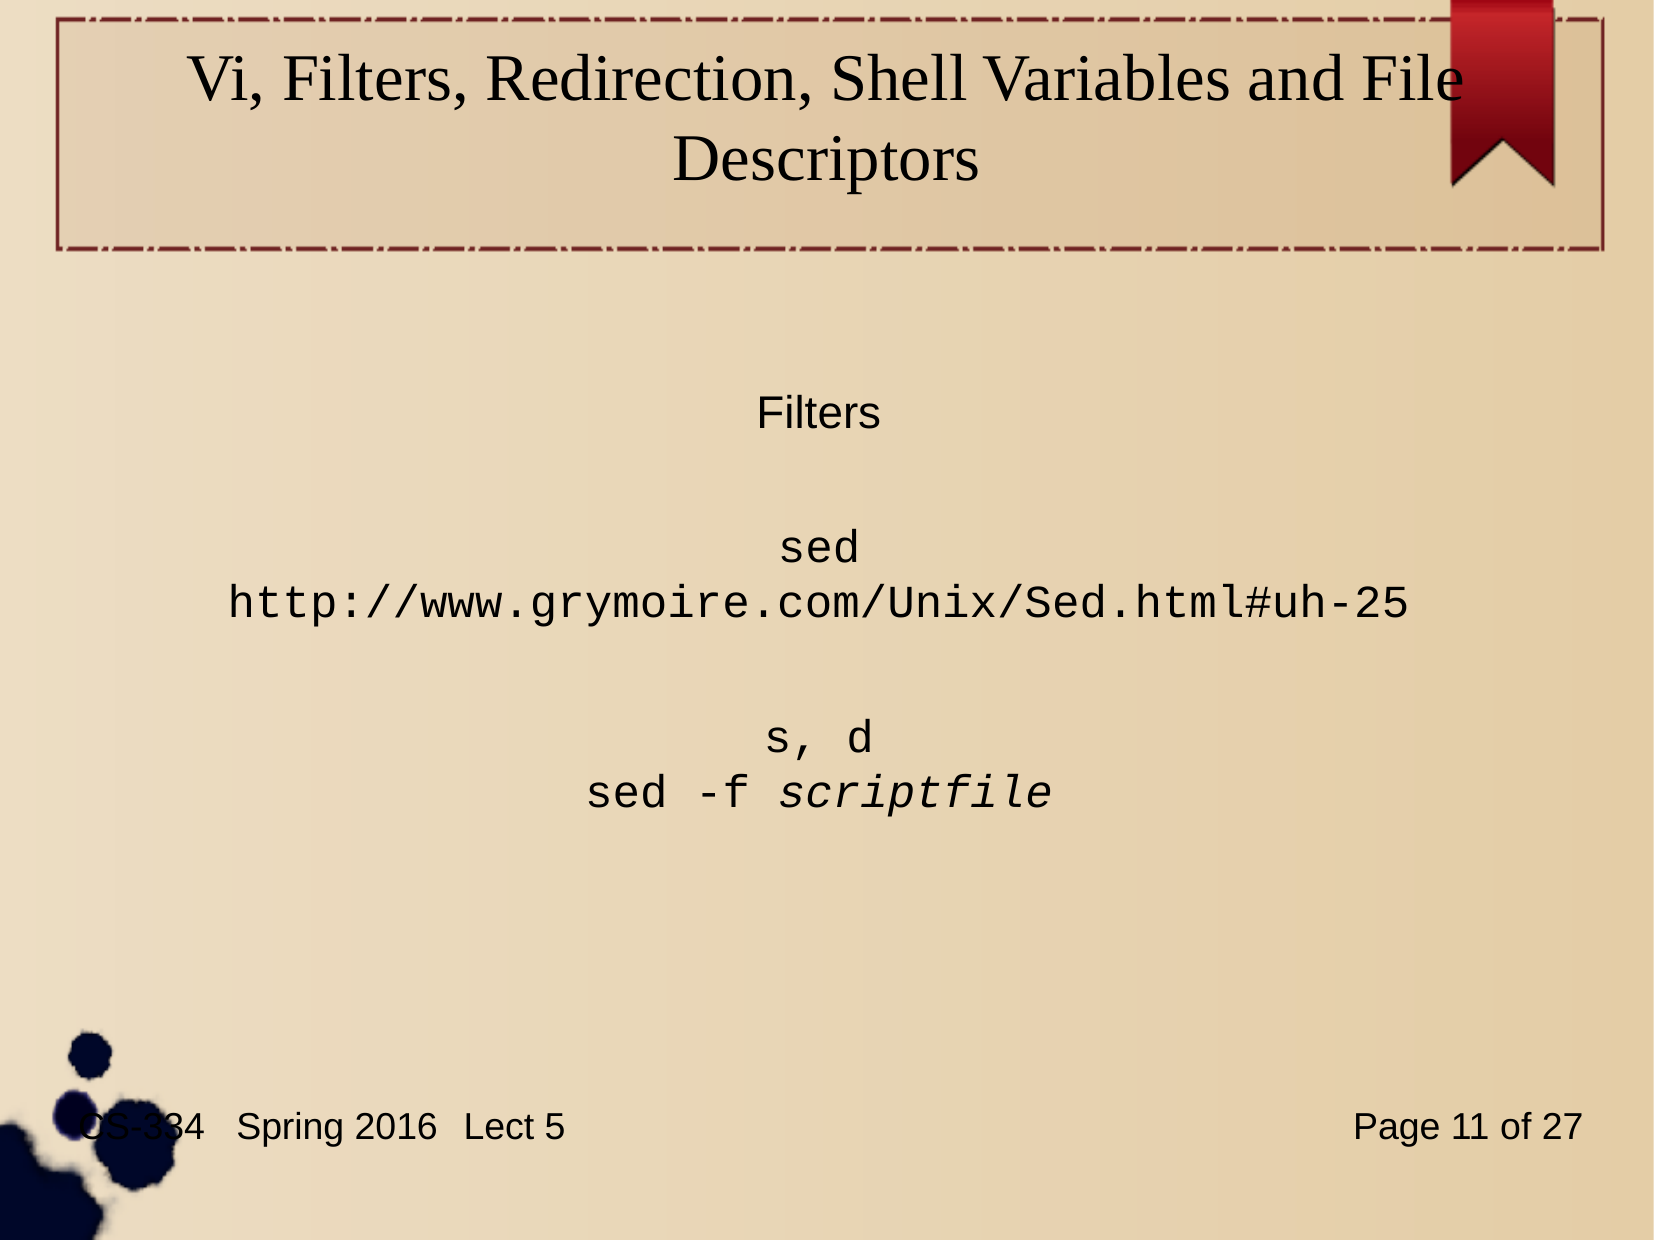

Vi, Filters, Redirection, Shell Variables and File Descriptors
Filters
sed
http://www.grymoire.com/Unix/Sed.html#uh-25
s, d
sed -f scriptfile
CS-334 Spring 2016	 Lect 5											Page of 27